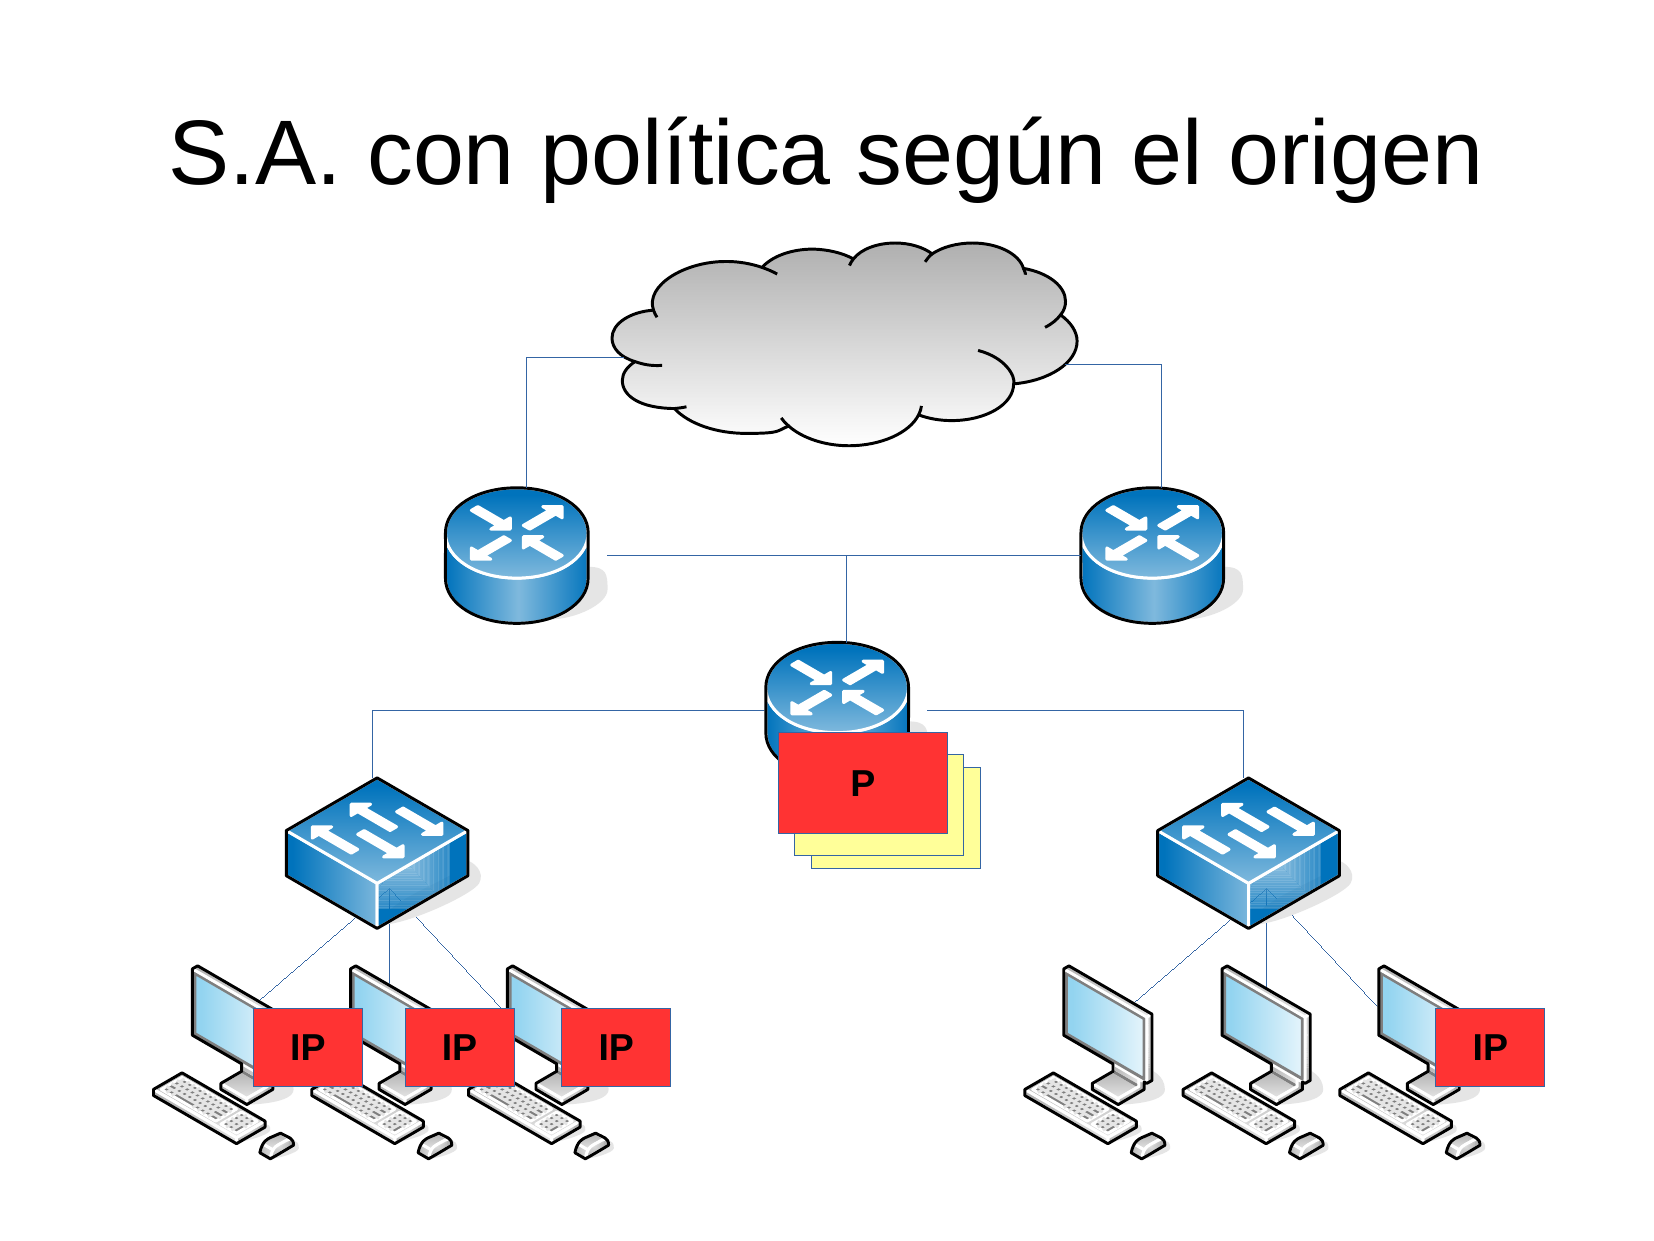

# S.A. con política según el origen
P
P
P
IP
IP
IP
IP